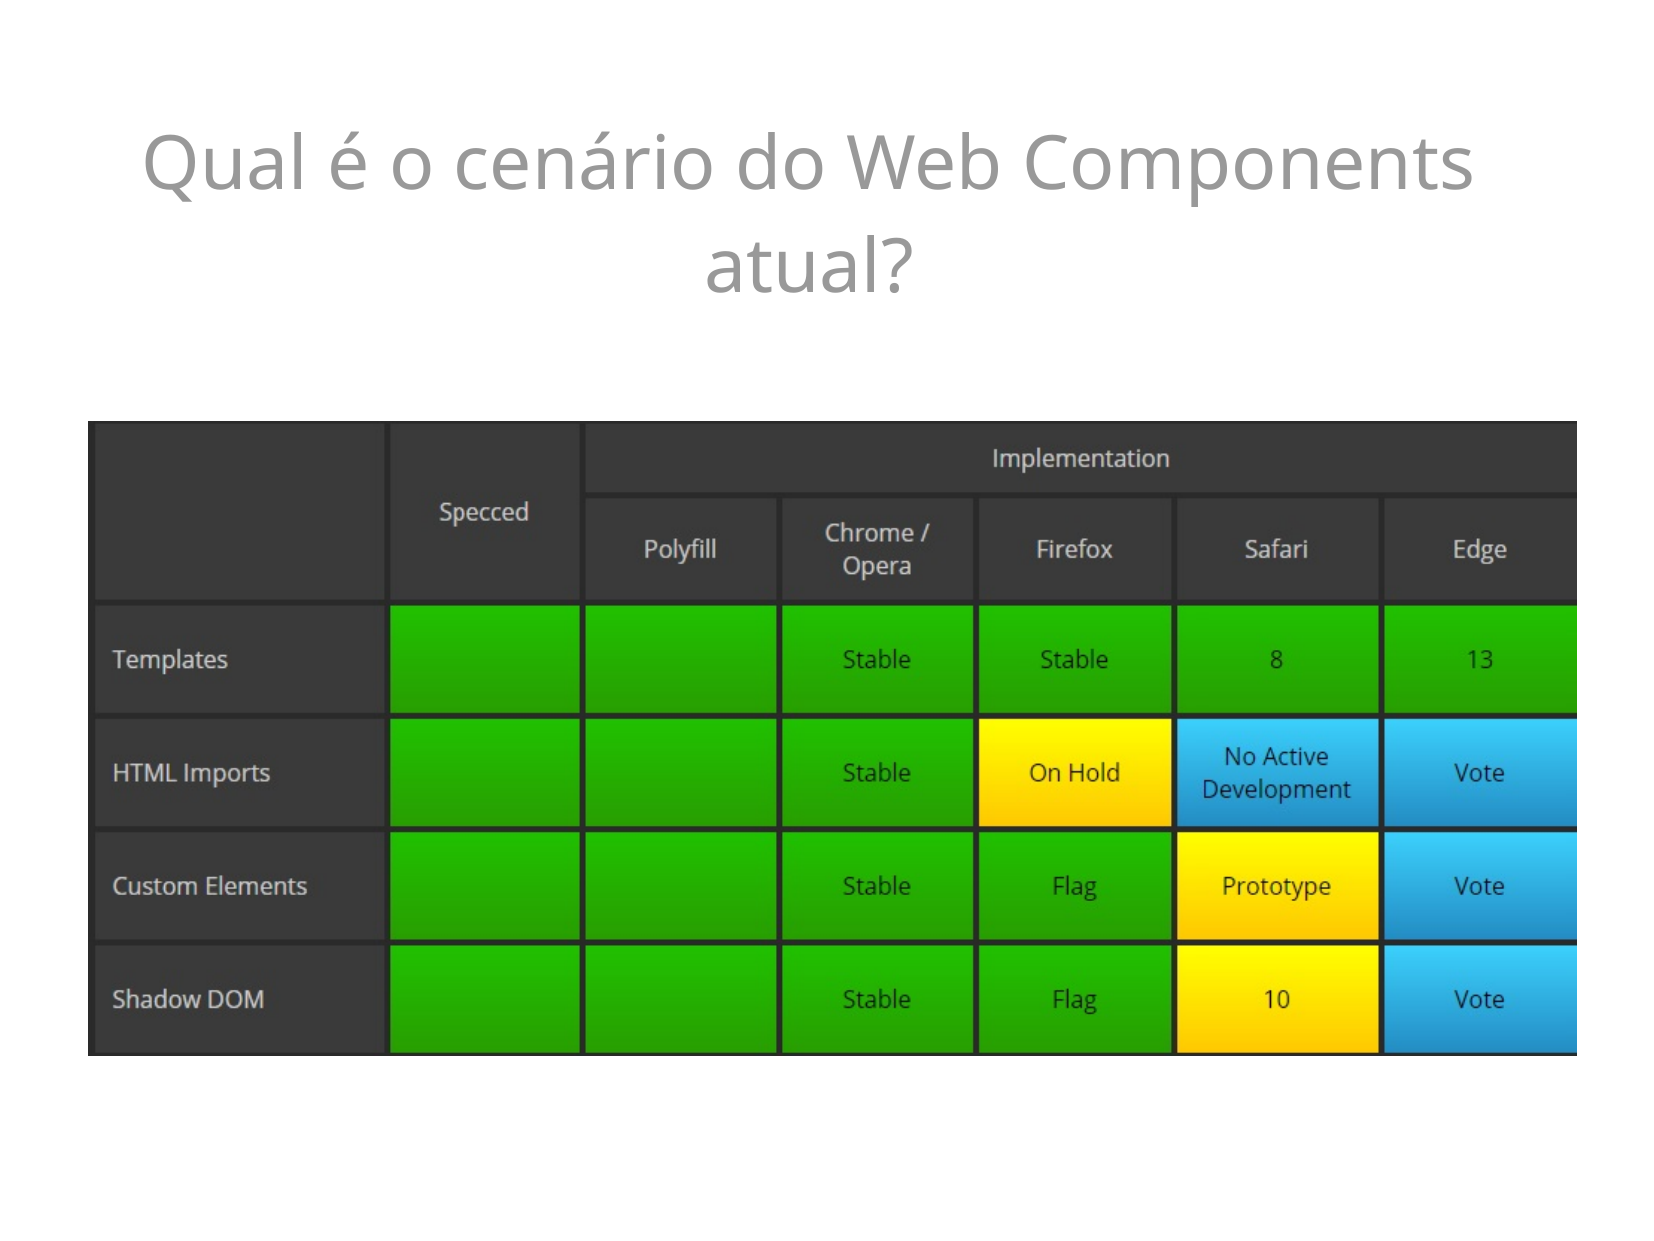

# Qual é o cenário do Web Components atual?